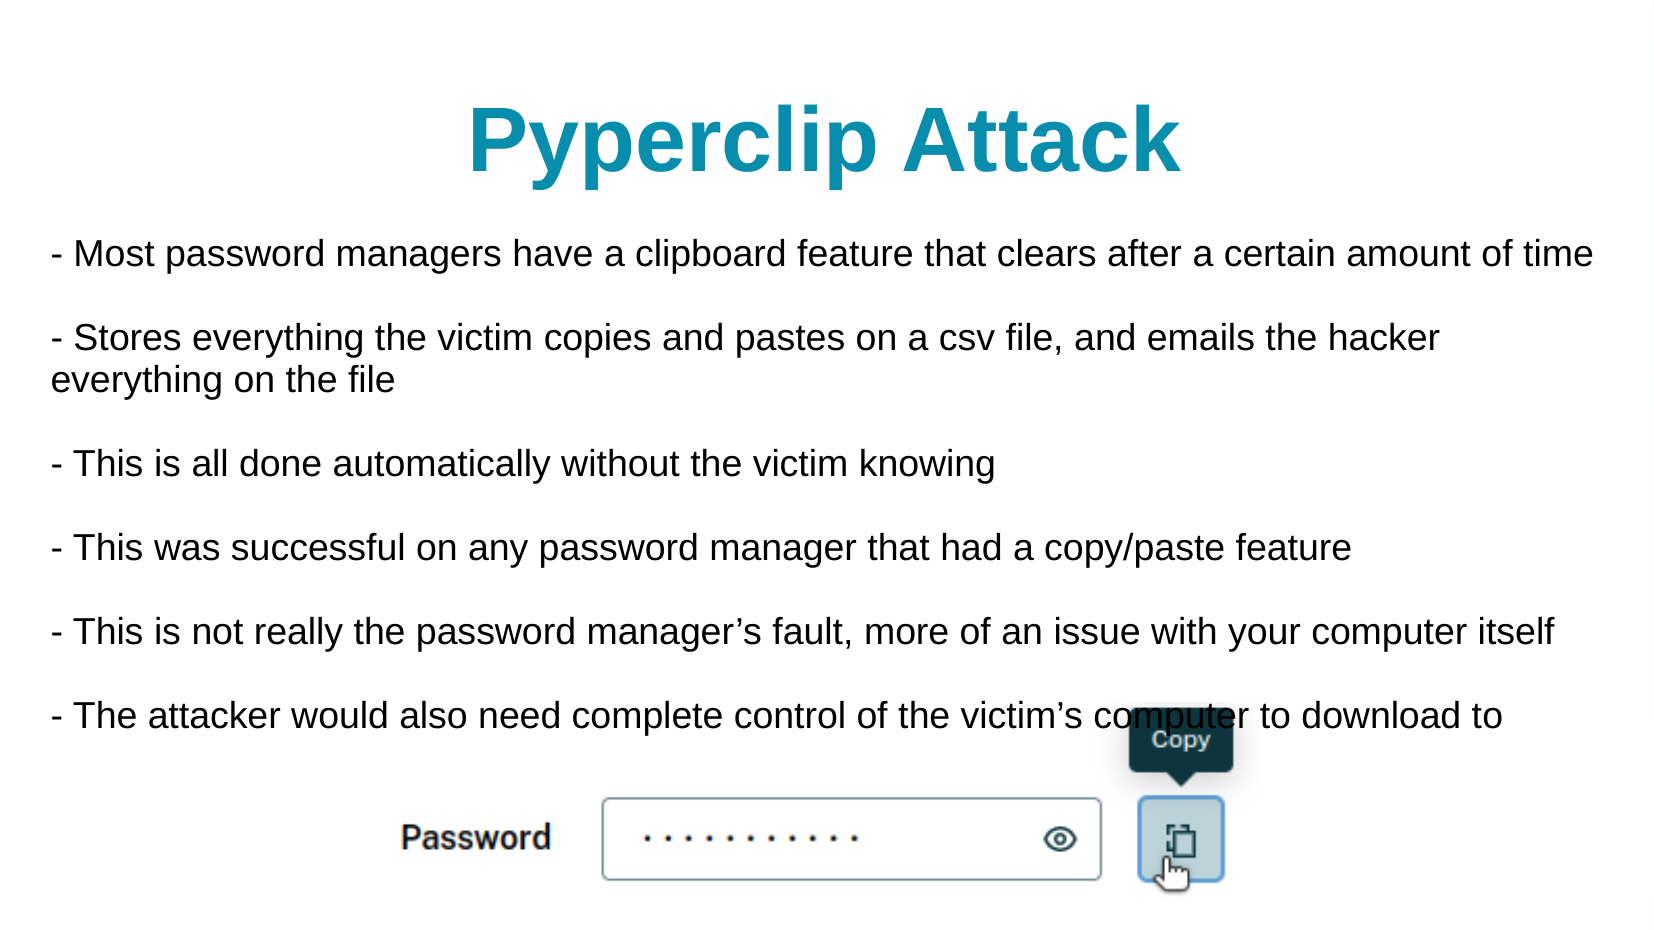

Pyperclip Attack
- Most password managers have a clipboard feature that clears after a certain amount of time
- Stores everything the victim copies and pastes on a csv file, and emails the hacker everything on the file
- This is all done automatically without the victim knowing
- This was successful on any password manager that had a copy/paste feature
- This is not really the password manager’s fault, more of an issue with your computer itself
- The attacker would also need complete control of the victim’s computer to download to